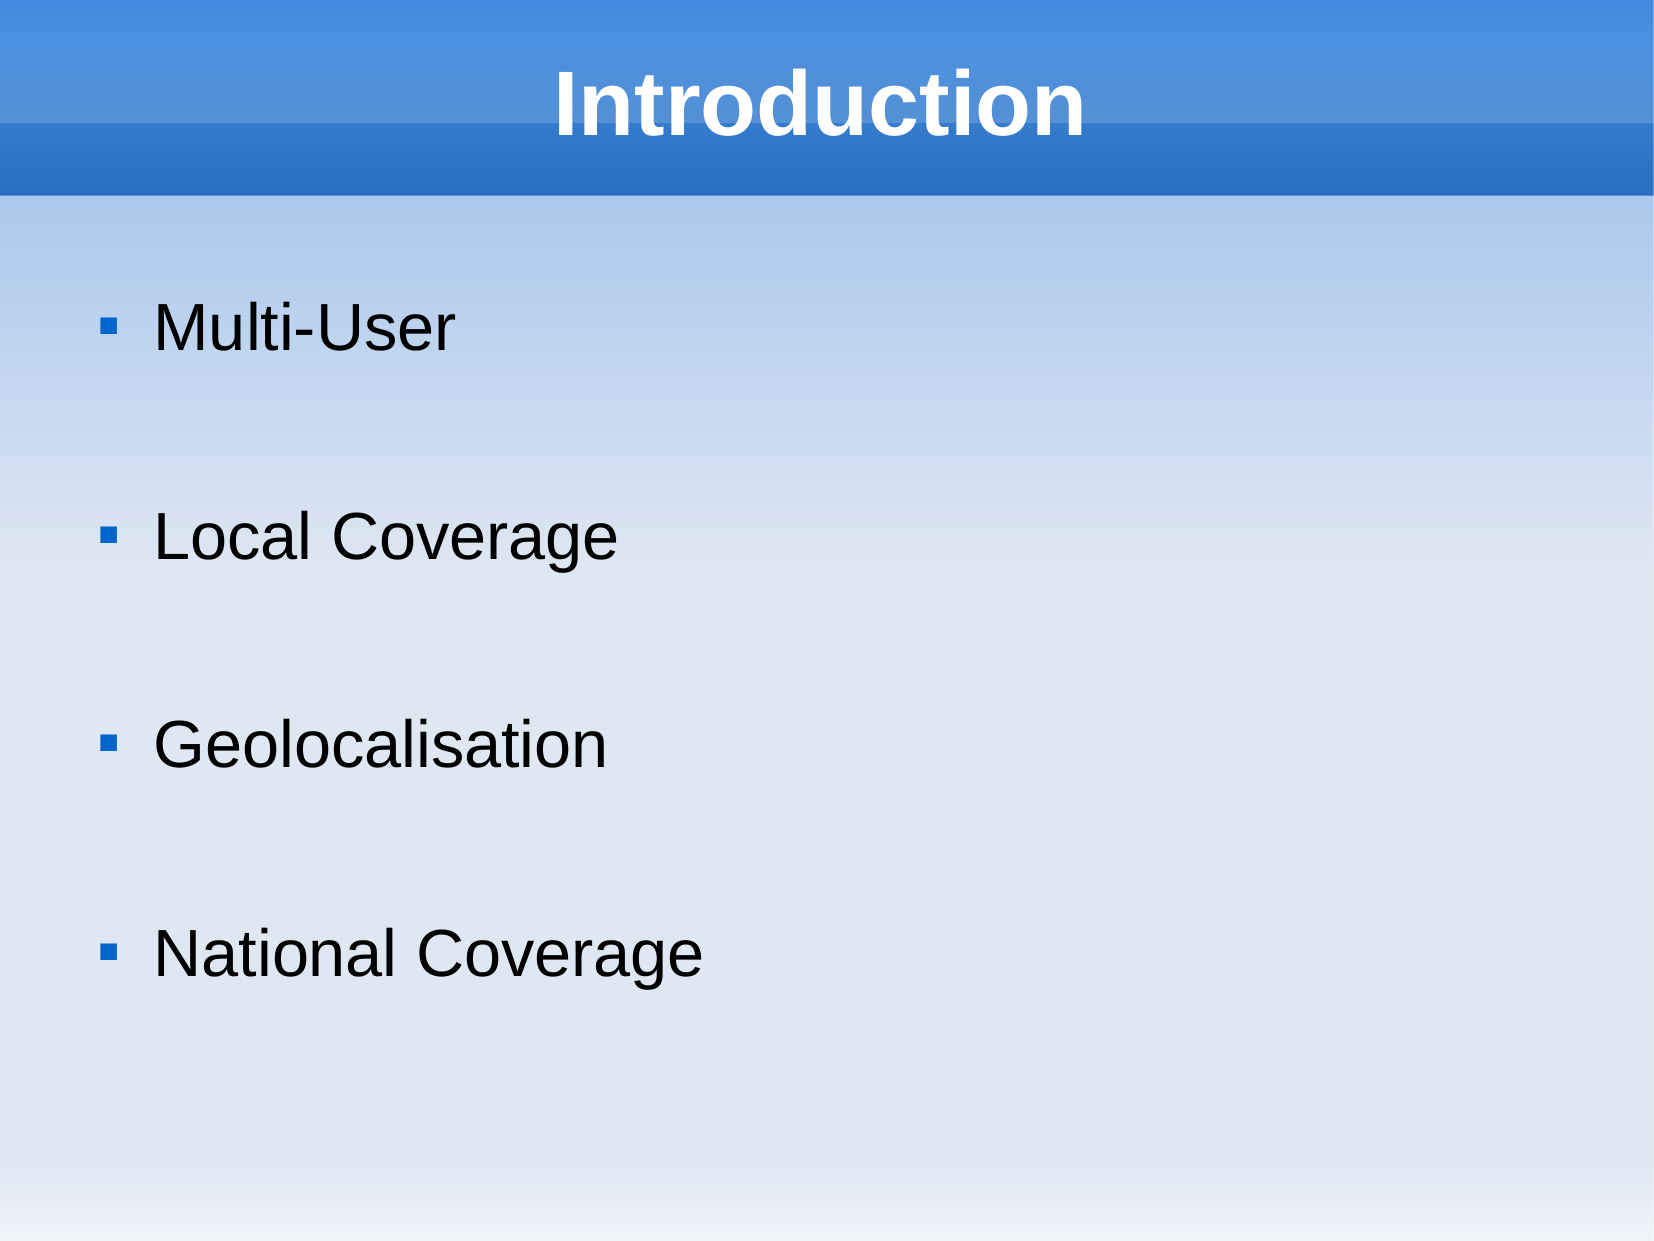

# Introduction
Multi-User
Local Coverage
Geolocalisation
National Coverage